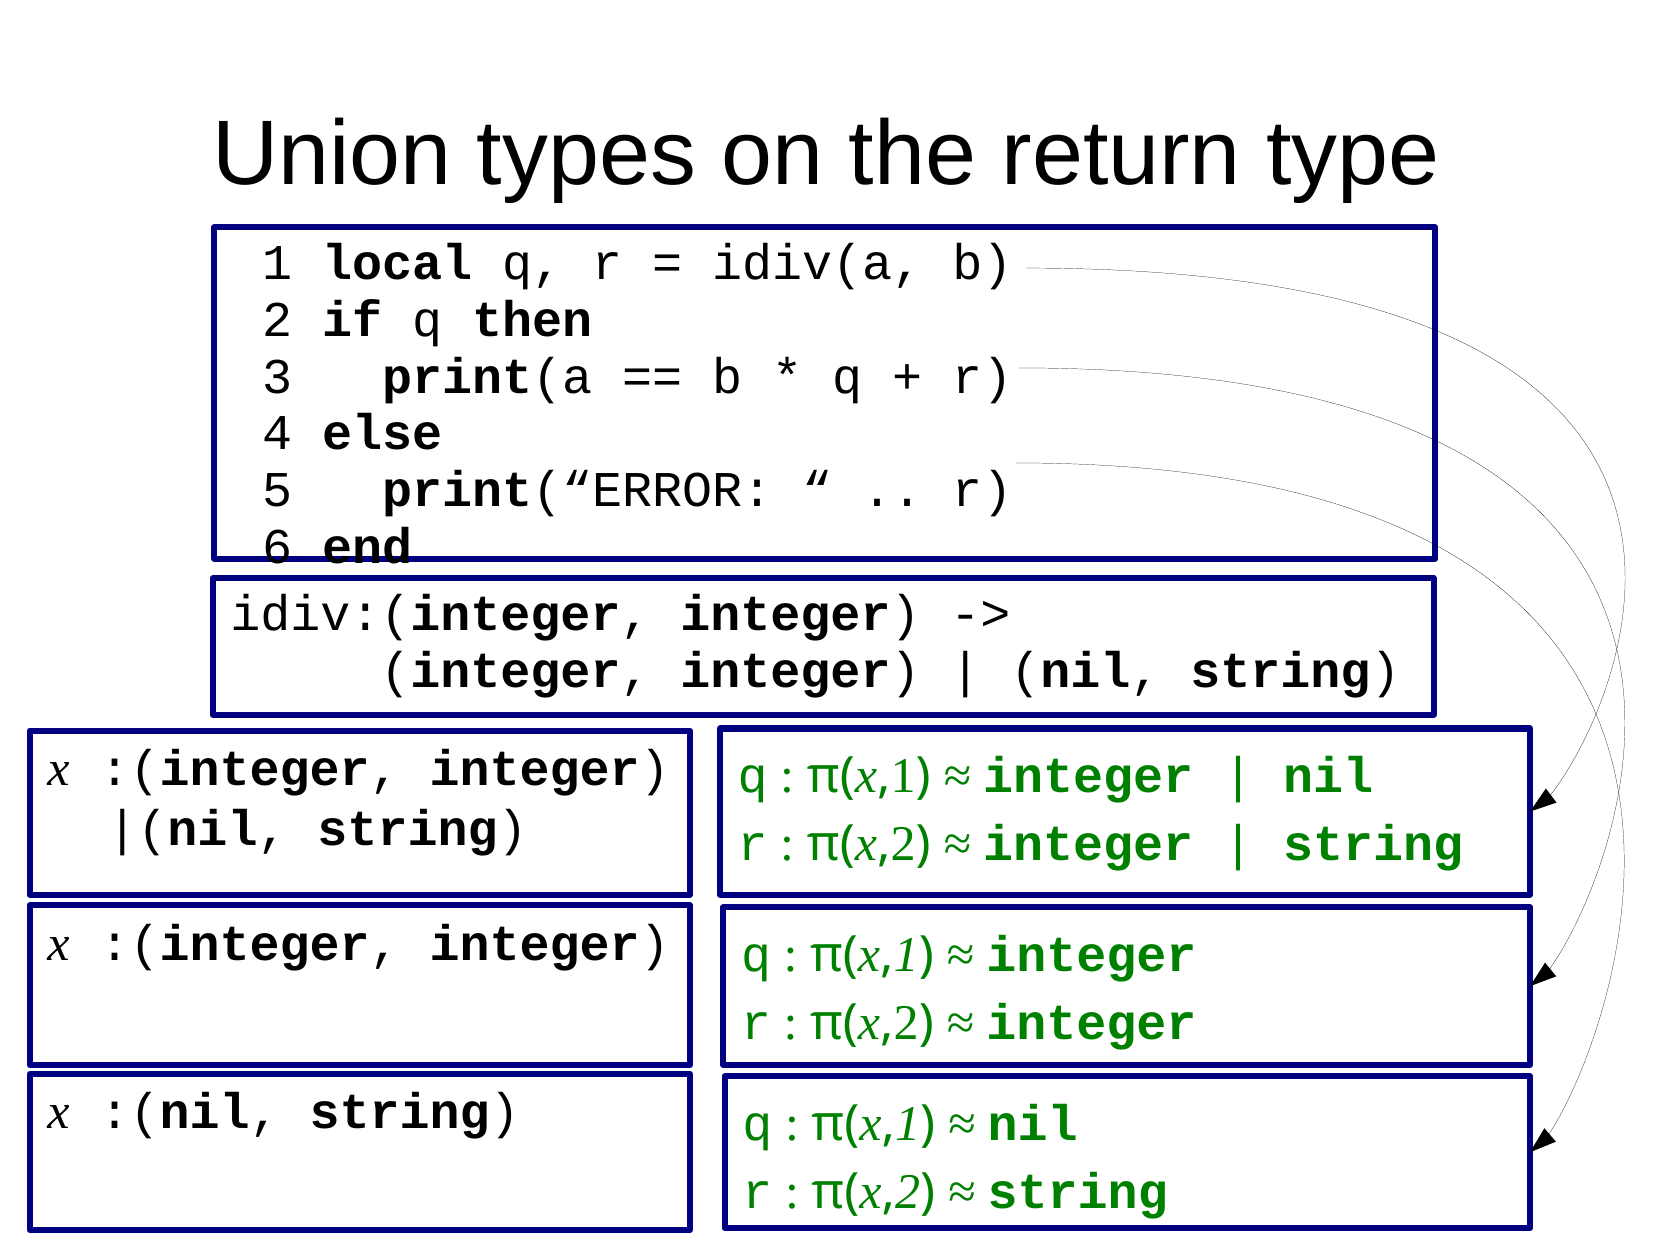

# Union types on the return type
 1 local q, r = idiv(a, b)
 2 if q then
 3 print(a == b * q + r)
 4 else
 5 print(“ERROR: “ .. r)
 6 end
idiv:(integer, integer) ->
 (integer, integer) | (nil, string)
q : π(x,1) ≈ integer | nil
r : π(x,2) ≈ integer | string
x :(integer, integer)
 |(nil, string)
x :(integer, integer)
q : π(x,1) ≈ integer
r : π(x,2) ≈ integer
x :(nil, string)
q : π(x,1) ≈ nil
r : π(x,2) ≈ string